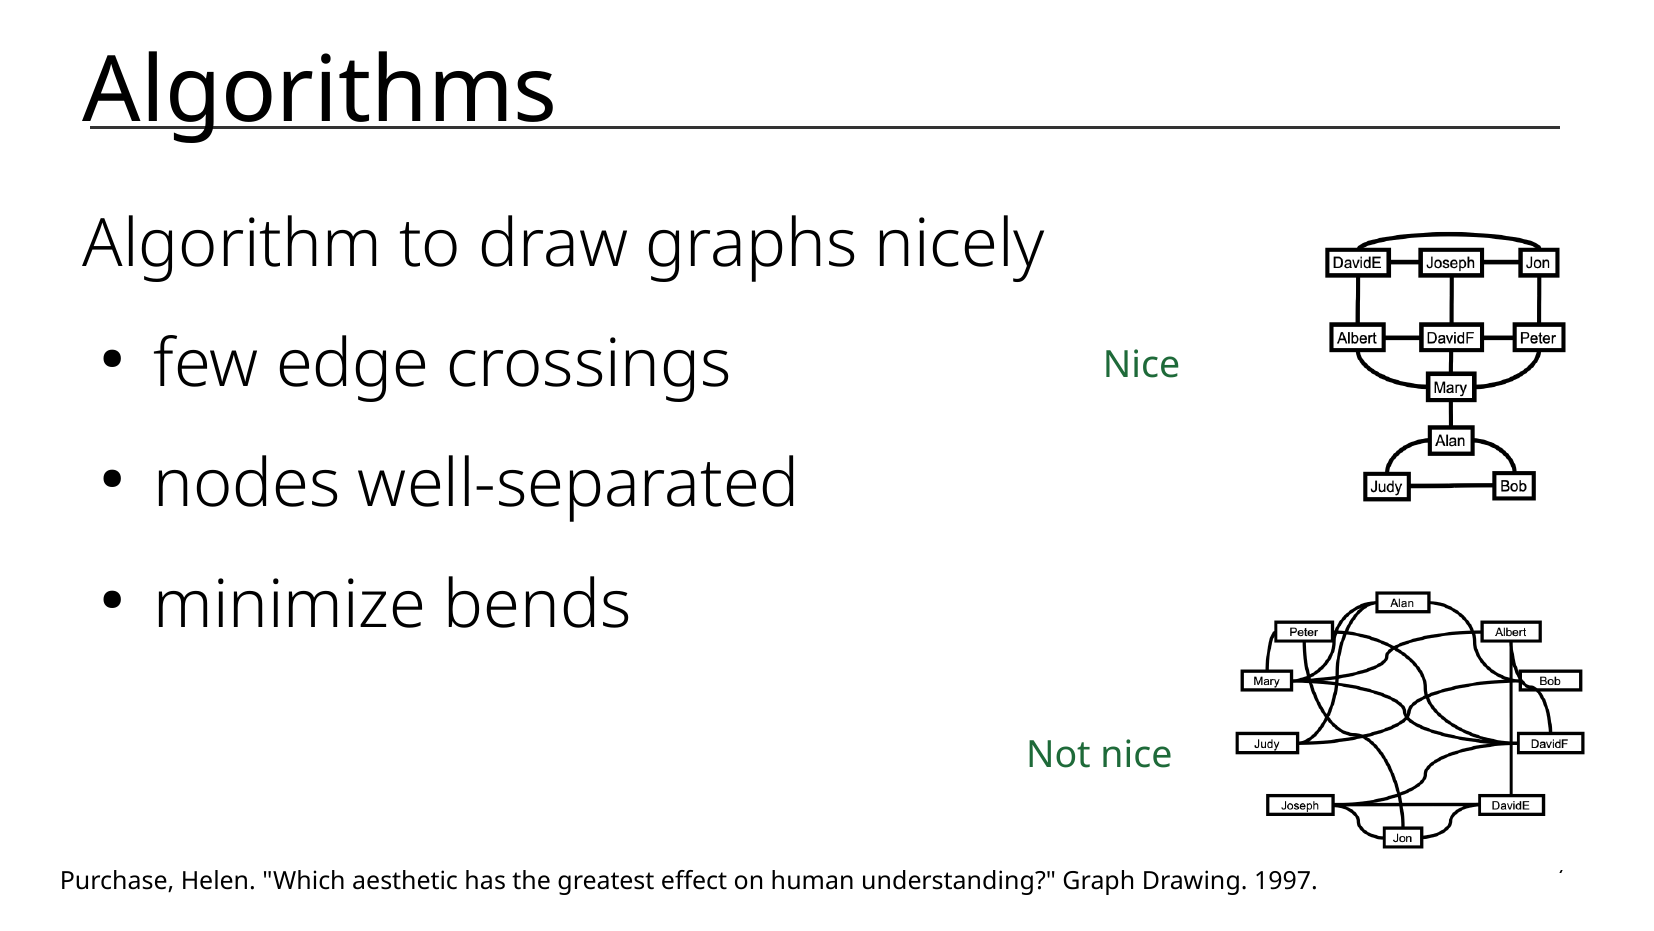

# Algorithms
Algorithm to draw graphs nicely
few edge crossings
nodes well-separated
minimize bends
Nice
Not nice
7
Purchase, Helen. "Which aesthetic has the greatest effect on human understanding?" Graph Drawing. 1997.